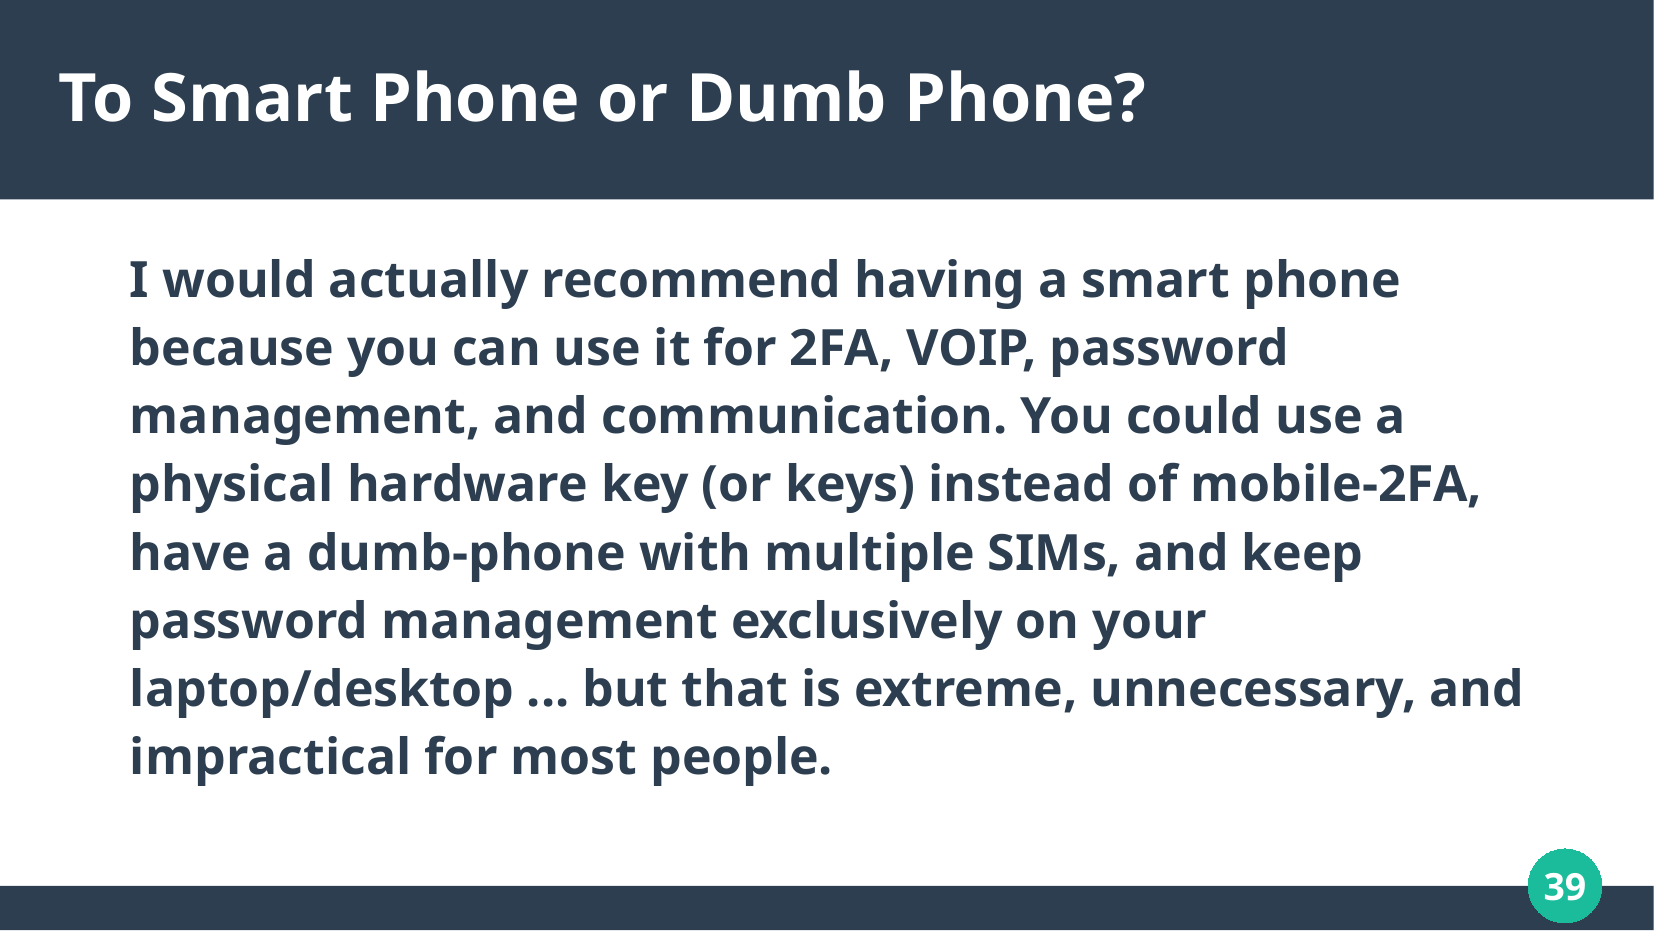

# To Smart Phone or Dumb Phone?
I would actually recommend having a smart phone because you can use it for 2FA, VOIP, password management, and communication. You could use a physical hardware key (or keys) instead of mobile-2FA, have a dumb-phone with multiple SIMs, and keep password management exclusively on your laptop/desktop ... but that is extreme, unnecessary, and impractical for most people.
39